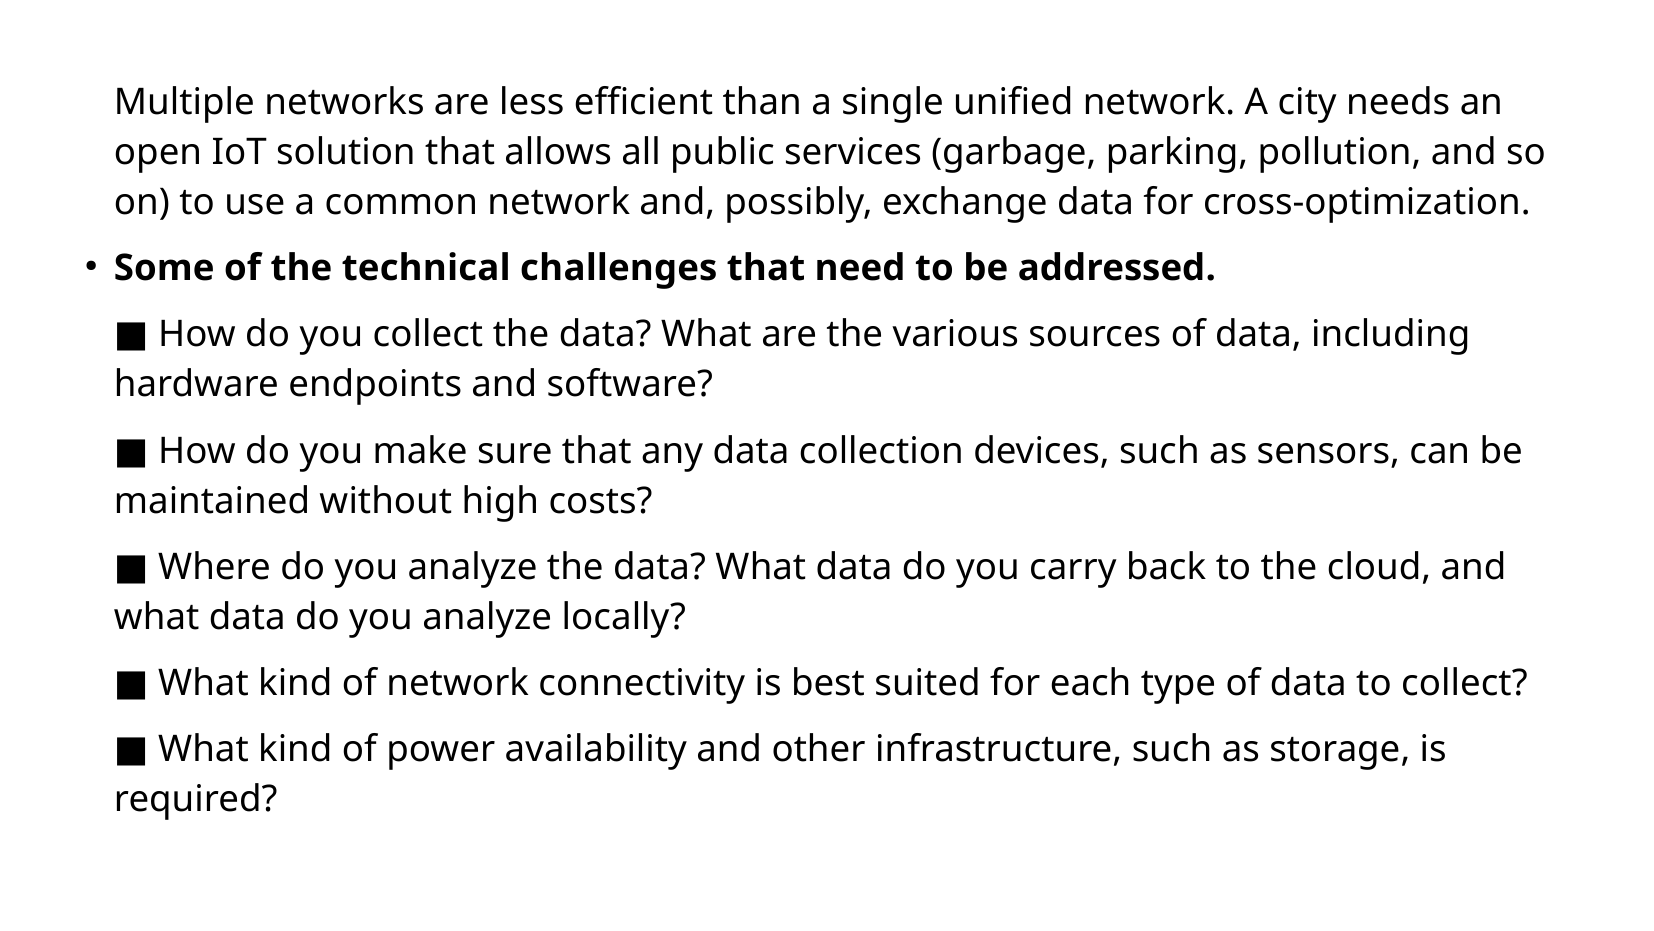

# Multiple networks are less efficient than a single unified network. A city needs an open IoT solution that allows all public services (garbage, parking, pollution, and so on) to use a common network and, possibly, exchange data for cross-optimization.
Some of the technical challenges that need to be addressed.
■ How do you collect the data? What are the various sources of data, including hardware endpoints and software?
■ How do you make sure that any data collection devices, such as sensors, can be maintained without high costs?
■ Where do you analyze the data? What data do you carry back to the cloud, and what data do you analyze locally?
■ What kind of network connectivity is best suited for each type of data to collect?
■ What kind of power availability and other infrastructure, such as storage, is required?